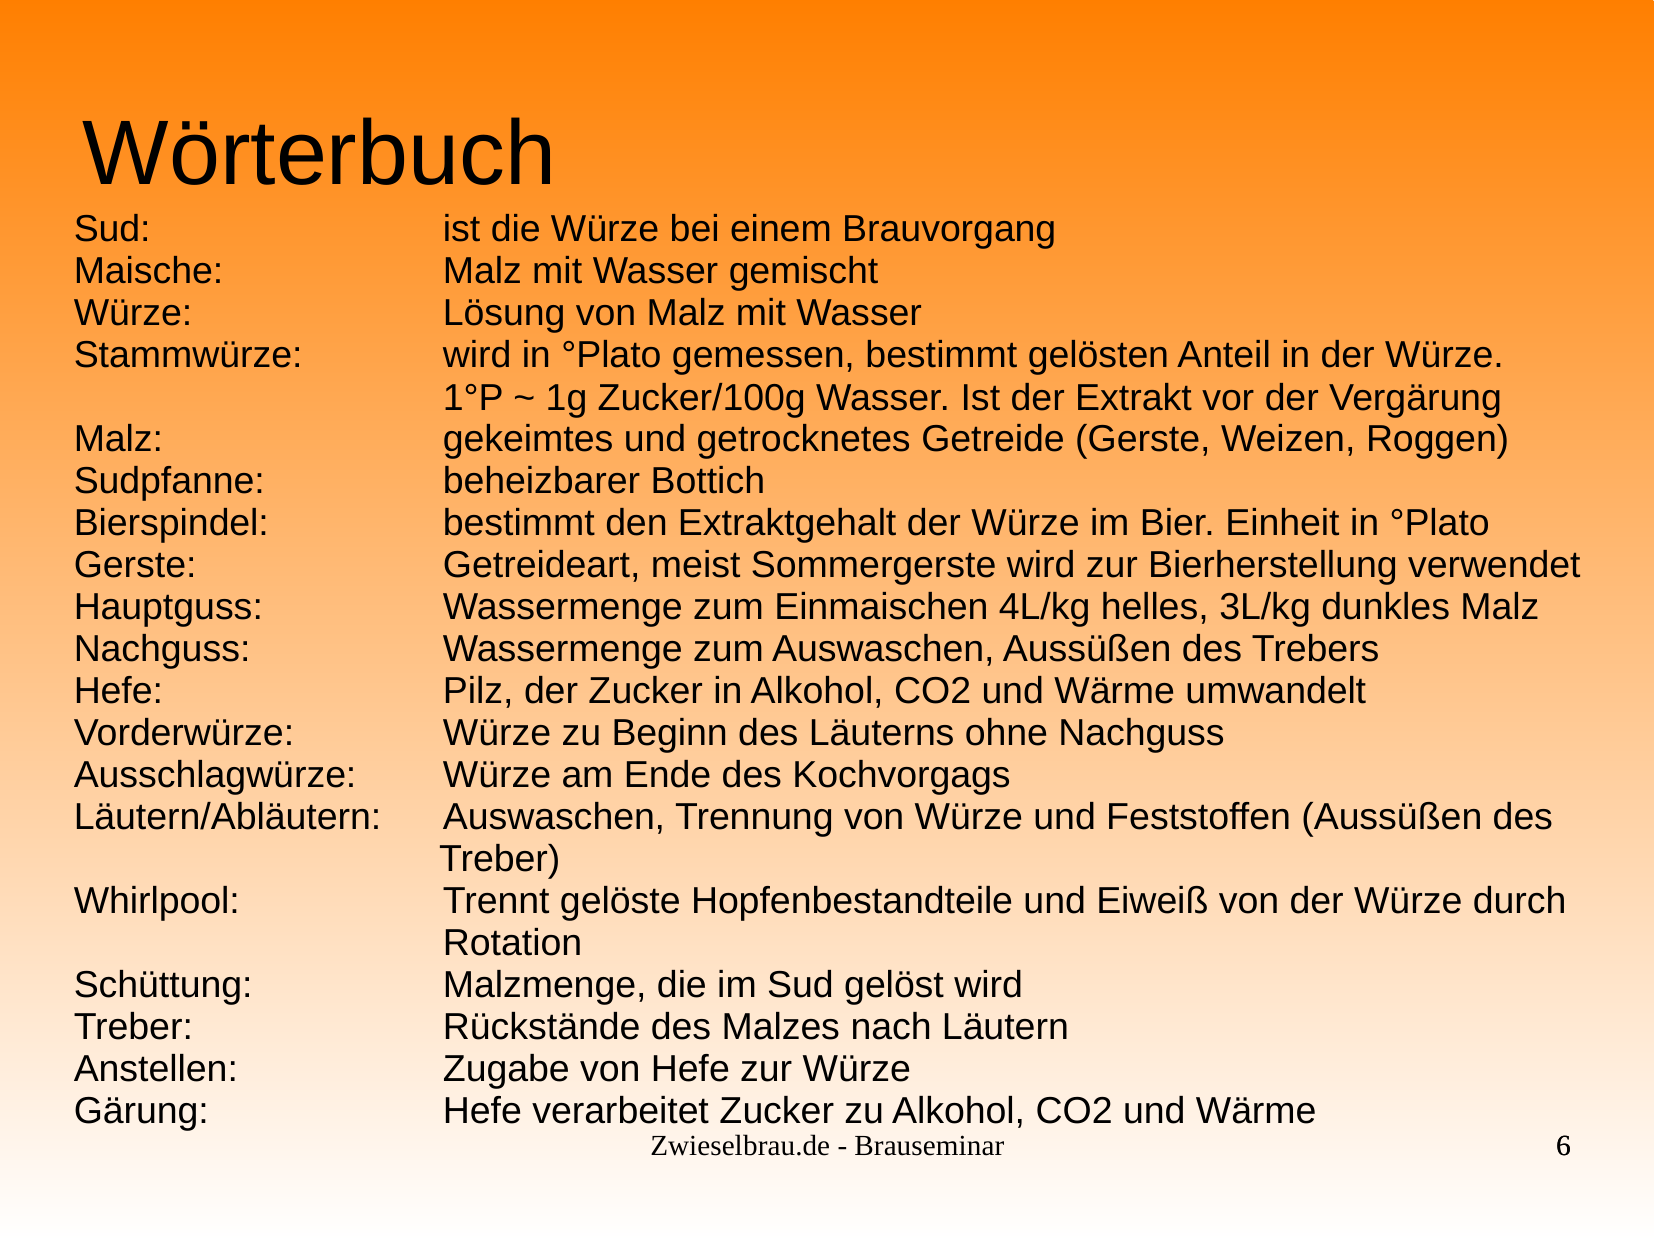

# Wörterbuch
Sud:				ist die Würze bei einem Brauvorgang
Maische:			Malz mit Wasser gemischt
Würze:				Lösung von Malz mit Wasser
Stammwürze:		wird in °Plato gemessen, bestimmt gelösten Anteil in der Würze.
					1°P ~ 1g Zucker/100g Wasser. Ist der Extrakt vor der Vergärung
Malz:				gekeimtes und getrocknetes Getreide (Gerste, Weizen, Roggen)
Sudpfanne:			beheizbarer Bottich
Bierspindel:			bestimmt den Extraktgehalt der Würze im Bier. Einheit in °Plato
Gerste:				Getreideart, meist Sommergerste wird zur Bierherstellung verwendet
Hauptguss:			Wassermenge zum Einmaischen 4L/kg helles, 3L/kg dunkles Malz
Nachguss:			Wassermenge zum Auswaschen, Aussüßen des Trebers
Hefe:				Pilz, der Zucker in Alkohol, CO2 und Wärme umwandelt
Vorderwürze:			Würze zu Beginn des Läuterns ohne Nachguss
Ausschlagwürze:		Würze am Ende des Kochvorgags
Läutern/Abläutern:	Auswaschen, Trennung von Würze und Feststoffen (Aussüßen des 	 Treber)
Whirlpool:			Trennt gelöste Hopfenbestandteile und Eiweiß von der Würze durch 						Rotation
Schüttung:			Malzmenge, die im Sud gelöst wird
Treber:				Rückstände des Malzes nach Läutern
Anstellen:			Zugabe von Hefe zur Würze
Gärung:				Hefe verarbeitet Zucker zu Alkohol, CO2 und Wärme
Zwieselbrau.de - Brauseminar
6